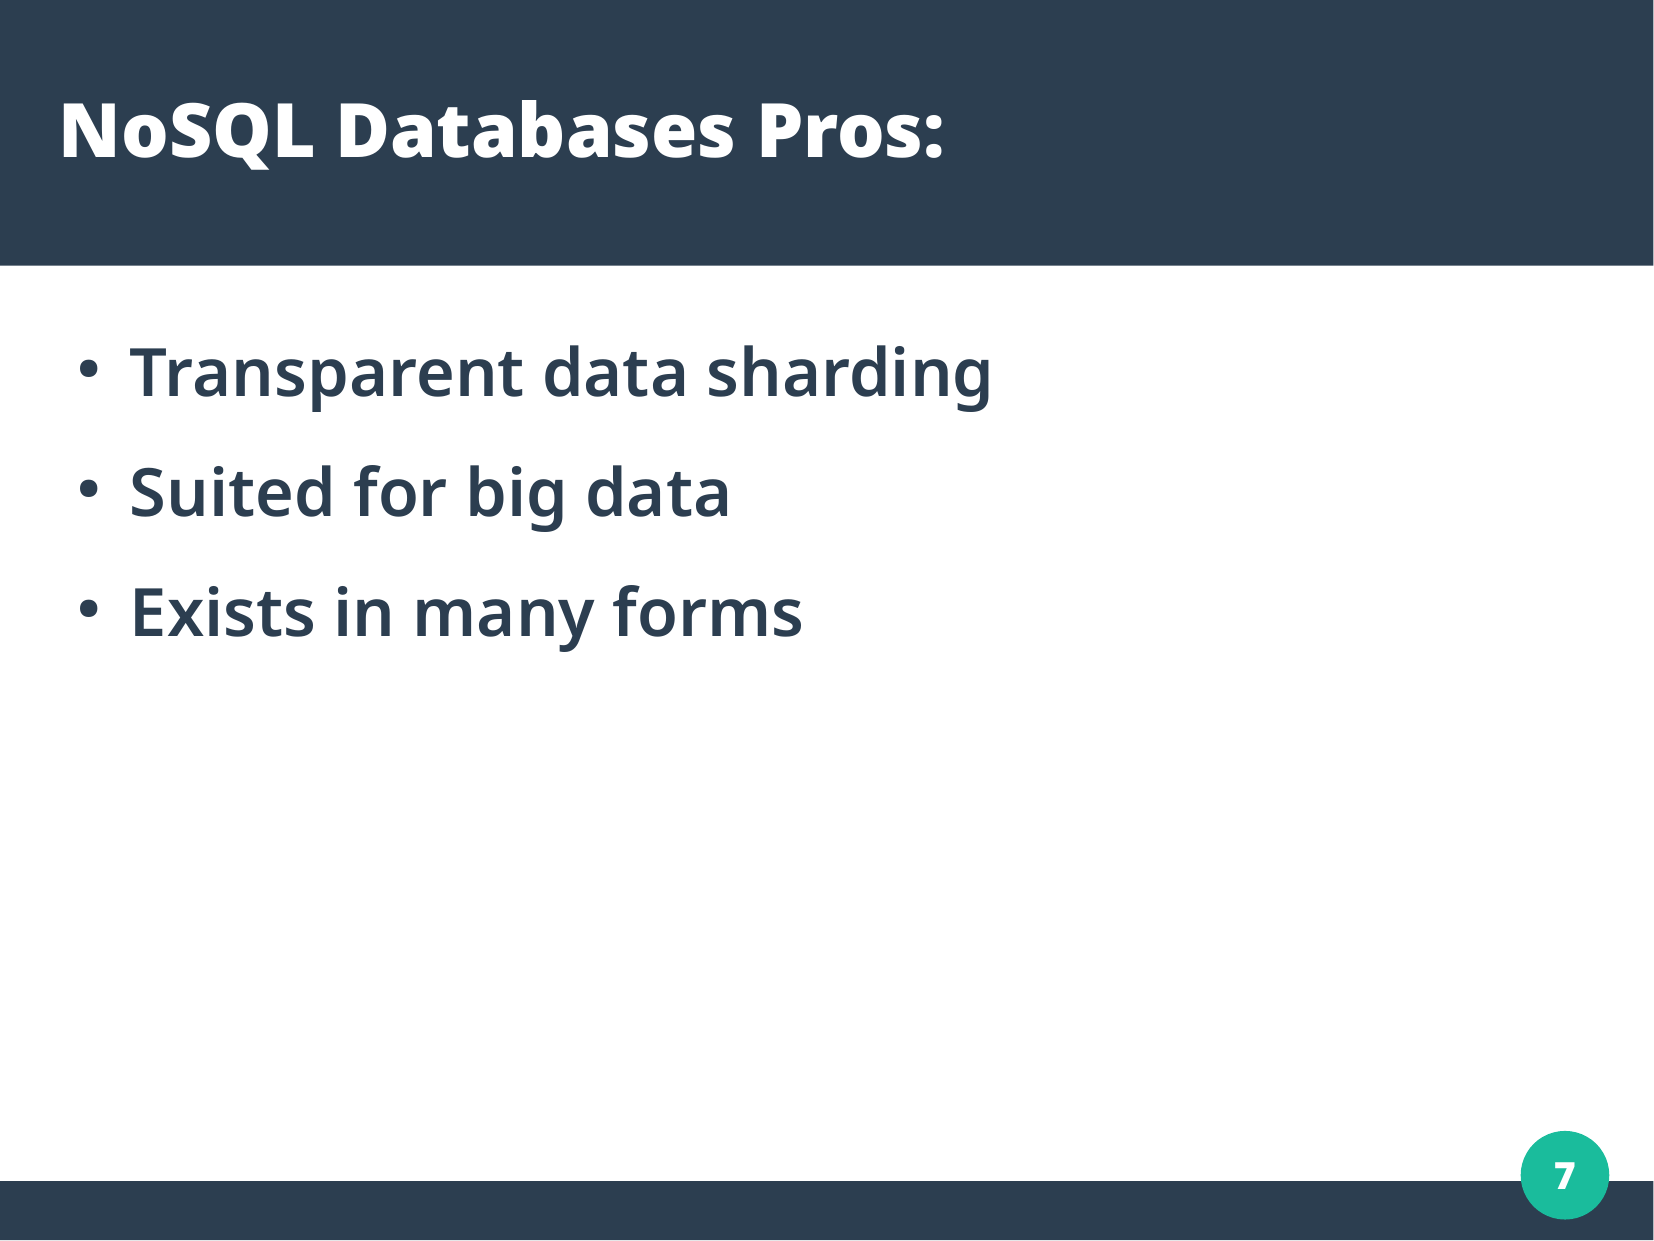

# NoSQL Databases Pros:
Transparent data sharding
Suited for big data
Exists in many forms
7